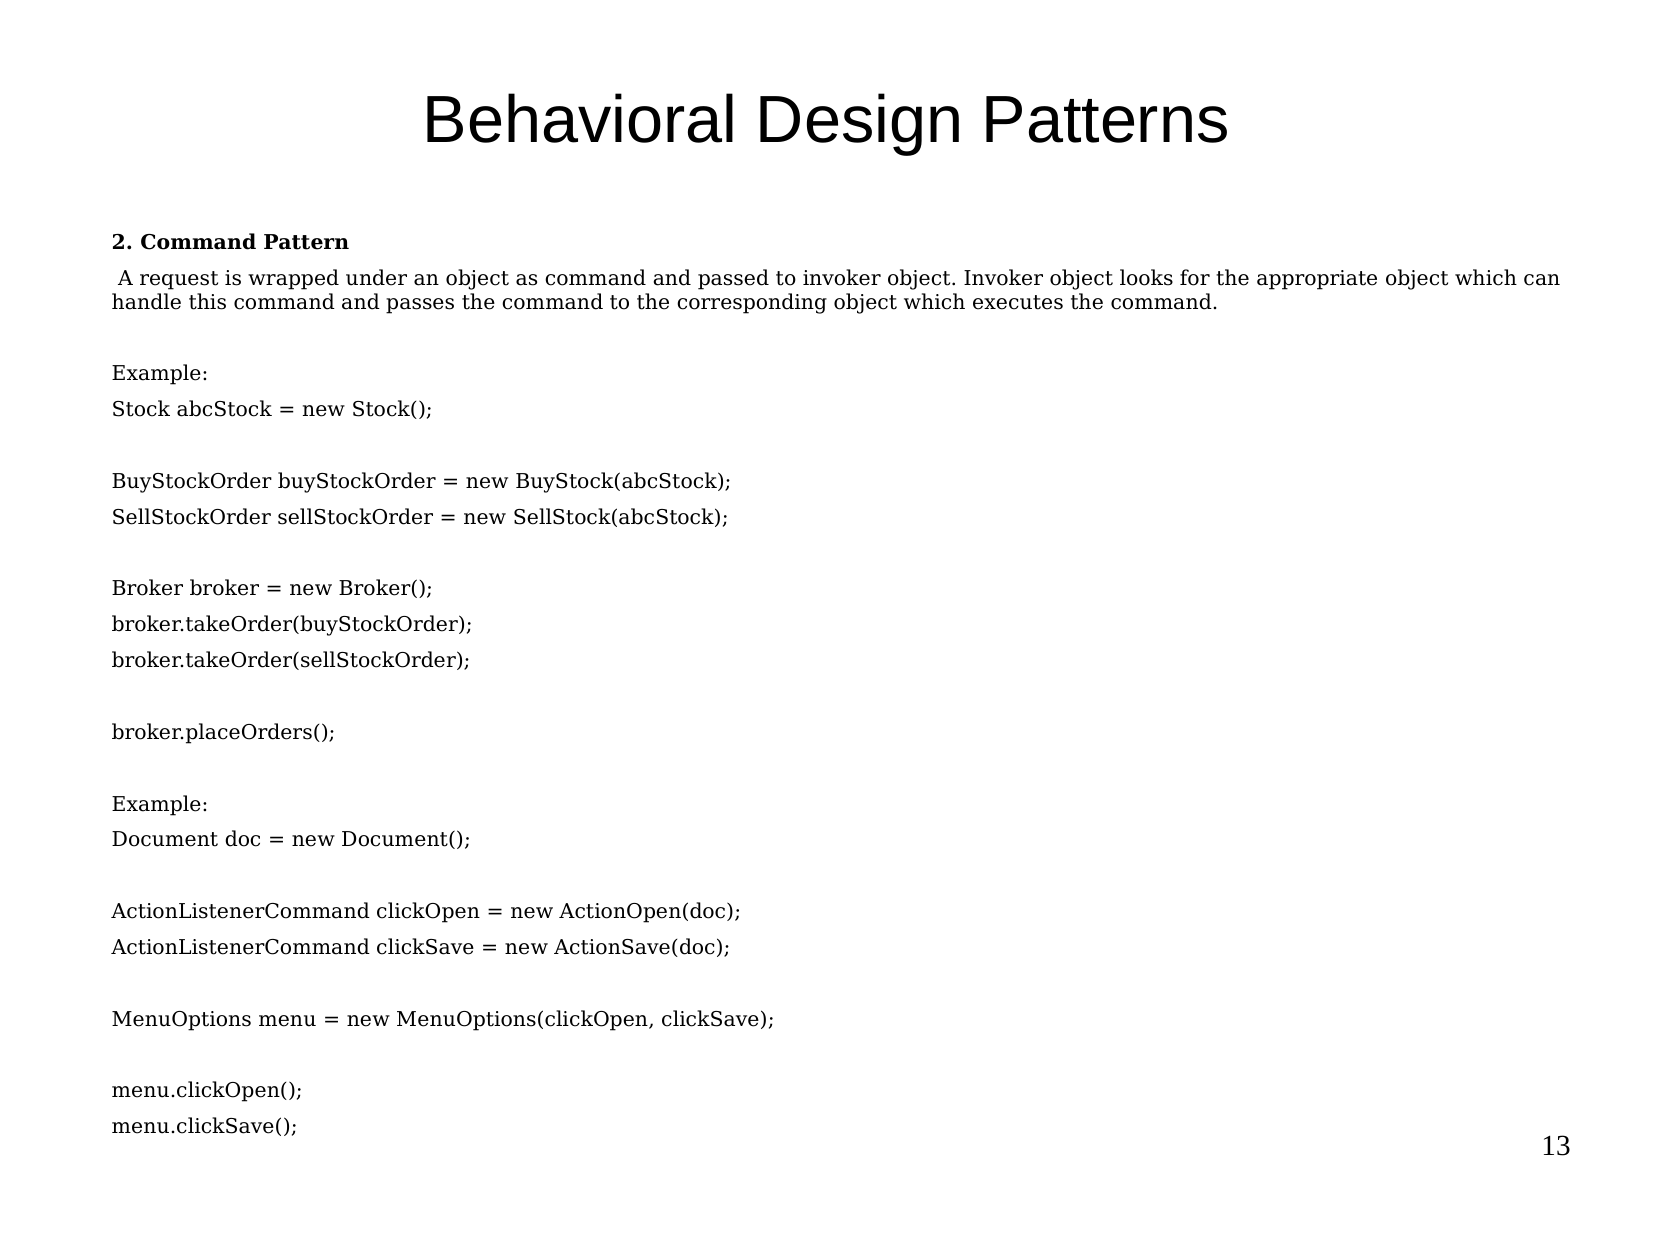

# Behavioral Design Patterns
2. Command Pattern
 A request is wrapped under an object as command and passed to invoker object. Invoker object looks for the appropriate object which can handle this command and passes the command to the corresponding object which executes the command.
Example:
Stock abcStock = new Stock();
BuyStockOrder buyStockOrder = new BuyStock(abcStock);
SellStockOrder sellStockOrder = new SellStock(abcStock);
Broker broker = new Broker();
broker.takeOrder(buyStockOrder);
broker.takeOrder(sellStockOrder);
broker.placeOrders();
Example:
Document doc = new Document();
ActionListenerCommand clickOpen = new ActionOpen(doc);
ActionListenerCommand clickSave = new ActionSave(doc);
MenuOptions menu = new MenuOptions(clickOpen, clickSave);
menu.clickOpen();
menu.clickSave();
13